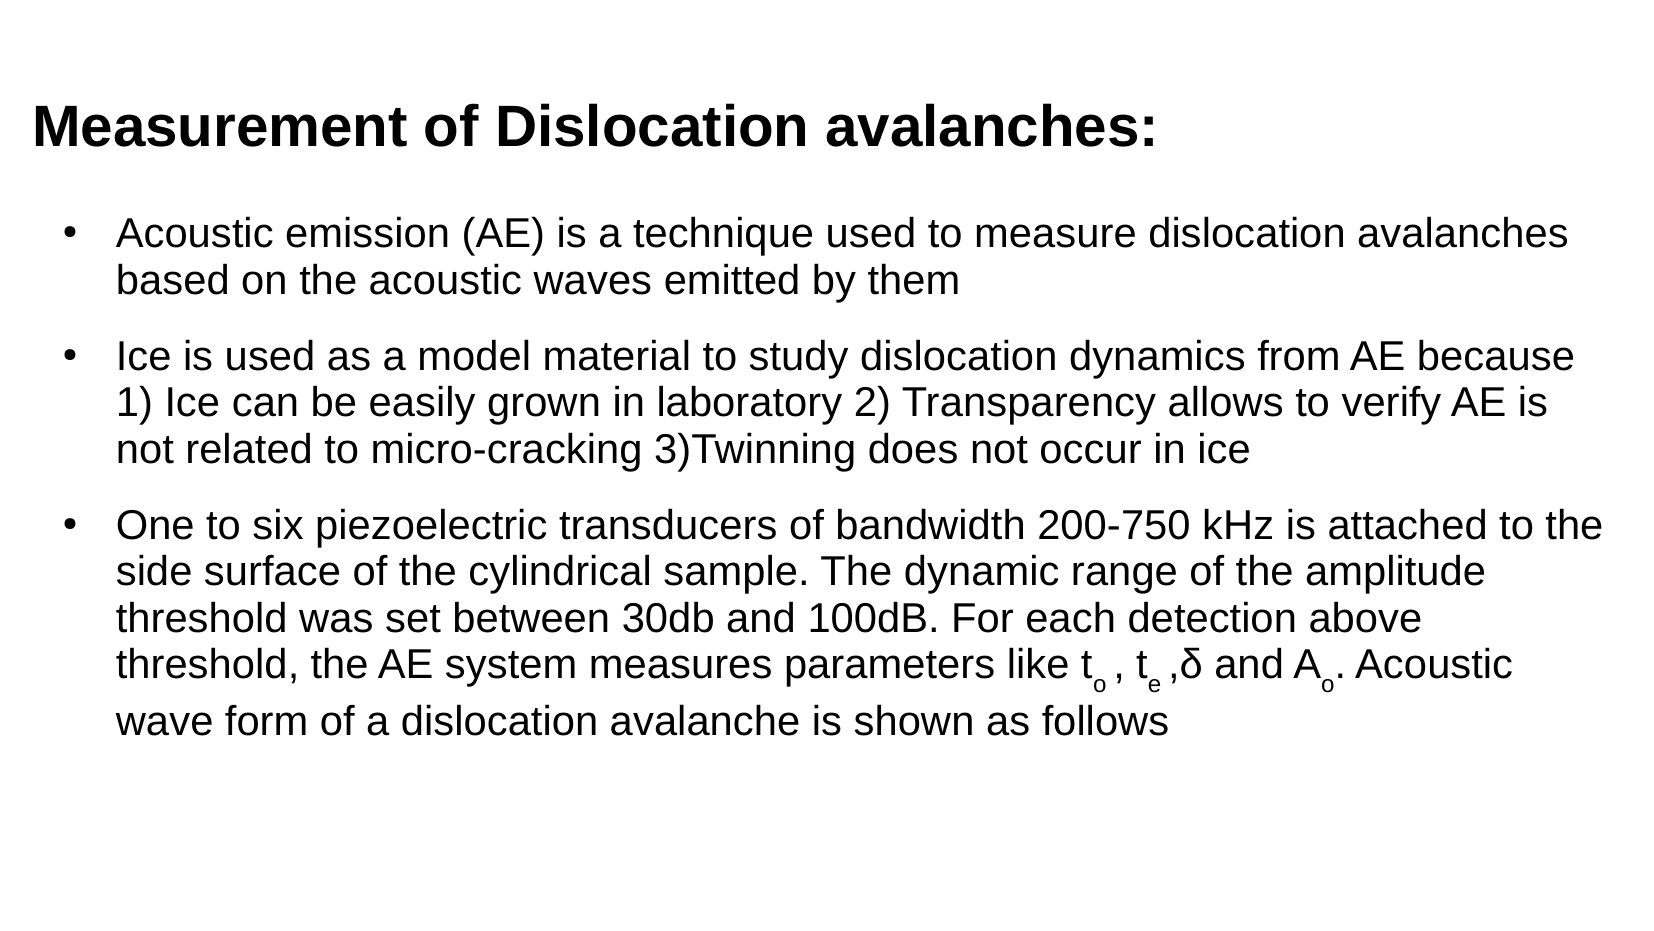

# Measurement of Dislocation avalanches:
Acoustic emission (AE) is a technique used to measure dislocation avalanches based on the acoustic waves emitted by them
Ice is used as a model material to study dislocation dynamics from AE because 1) Ice can be easily grown in laboratory 2) Transparency allows to verify AE is not related to micro-cracking 3)Twinning does not occur in ice
One to six piezoelectric transducers of bandwidth 200-750 kHz is attached to the side surface of the cylindrical sample. The dynamic range of the amplitude threshold was set between 30db and 100dB. For each detection above threshold, the AE system measures parameters like to , te ,δ and Ao. Acoustic wave form of a dislocation avalanche is shown as follows